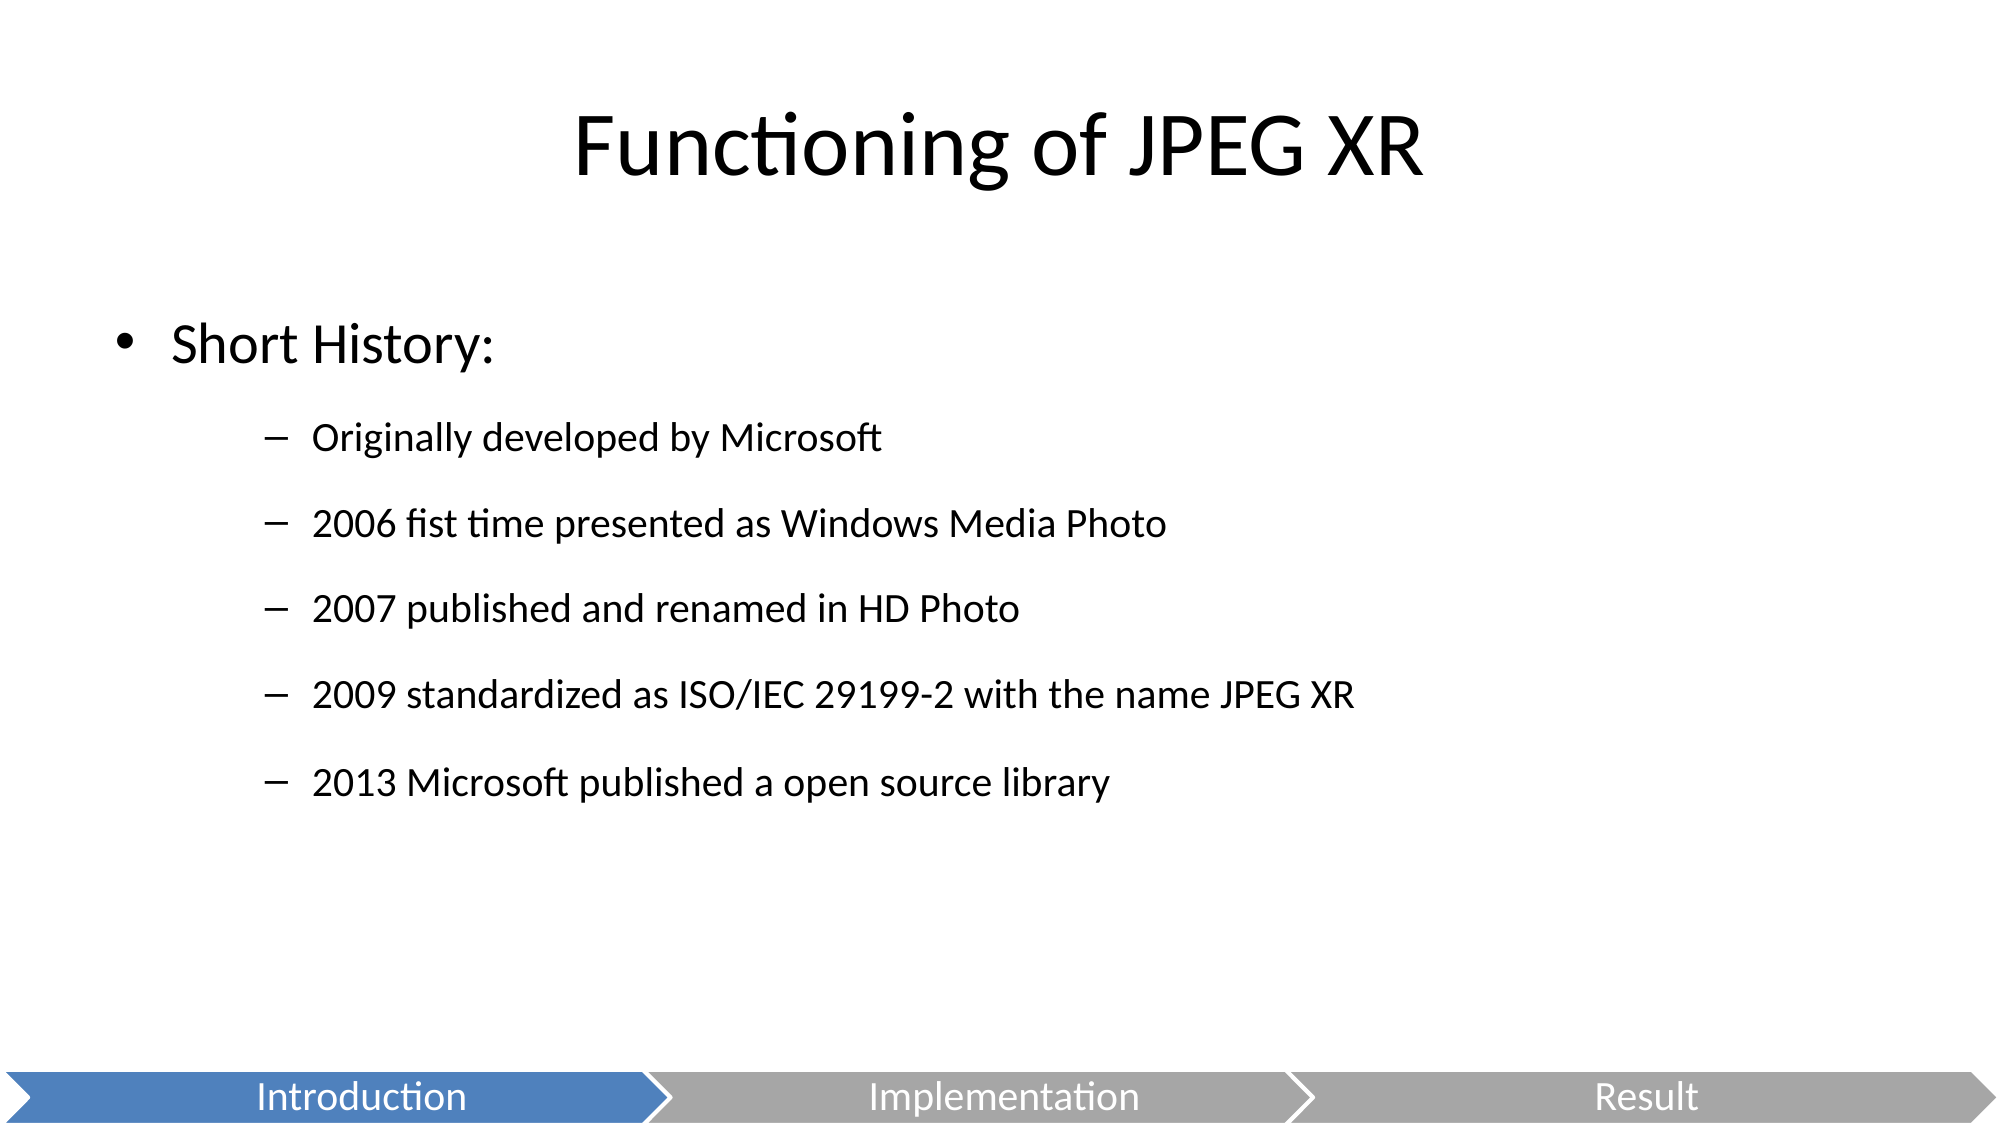

# Functioning of JPEG XR
Short History:
Originally developed by Microsoft
2006 fist time presented as Windows Media Photo
2007 published and renamed in HD Photo
2009 standardized as ISO/IEC 29199-2 with the name JPEG XR
2013 Microsoft published a open source library
Introduction
Implementation
Result